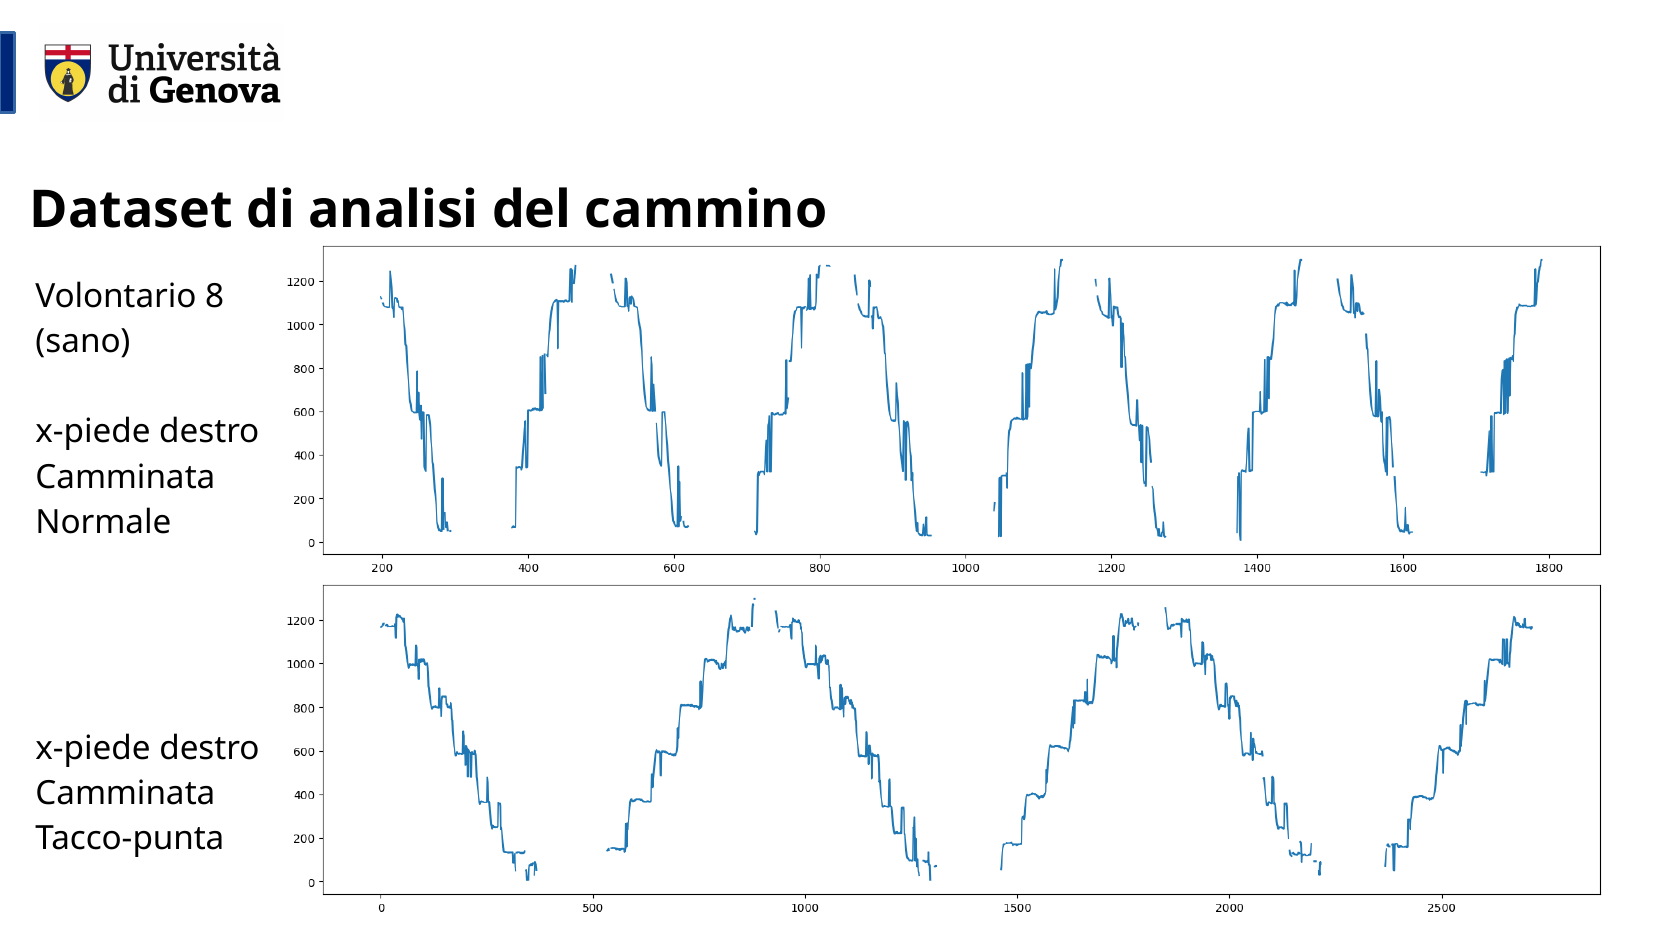

# Dataset di analisi del cammino
Volontario 8
(sano)
x-piede destro
Camminata
Normale
x-piede destro
Camminata
Tacco-punta